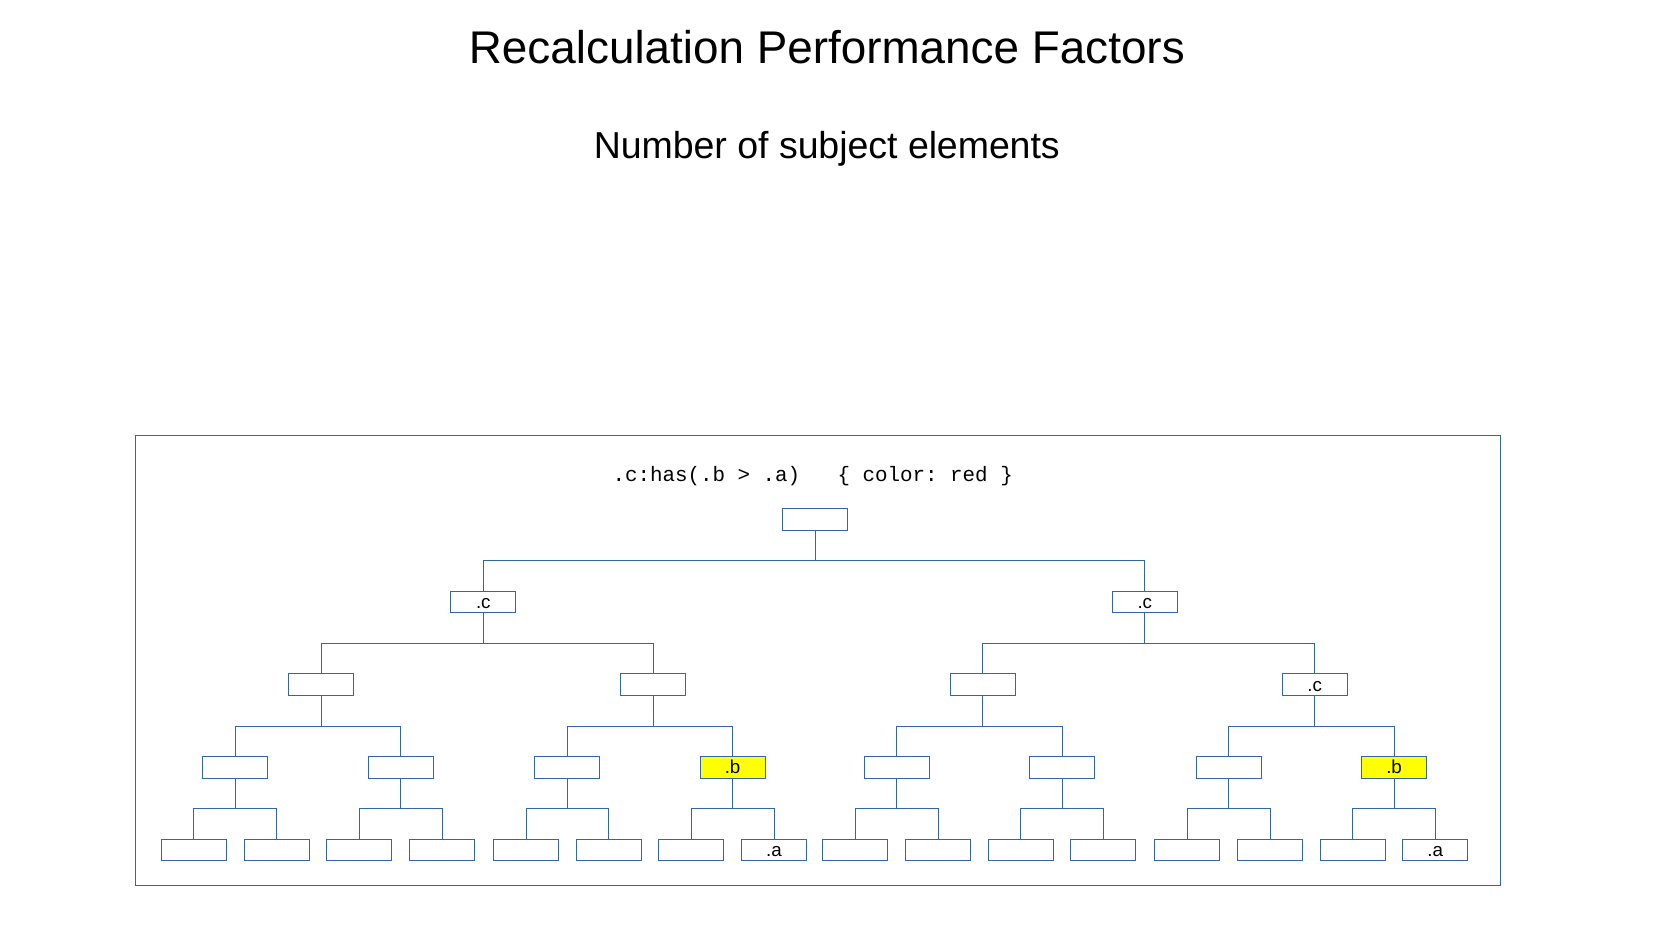

Recalculation Performance Factors
Number of subject elements
.c:has(.b > .a) { color: red }
.c
.c
.c
.b
.b
.a
.a